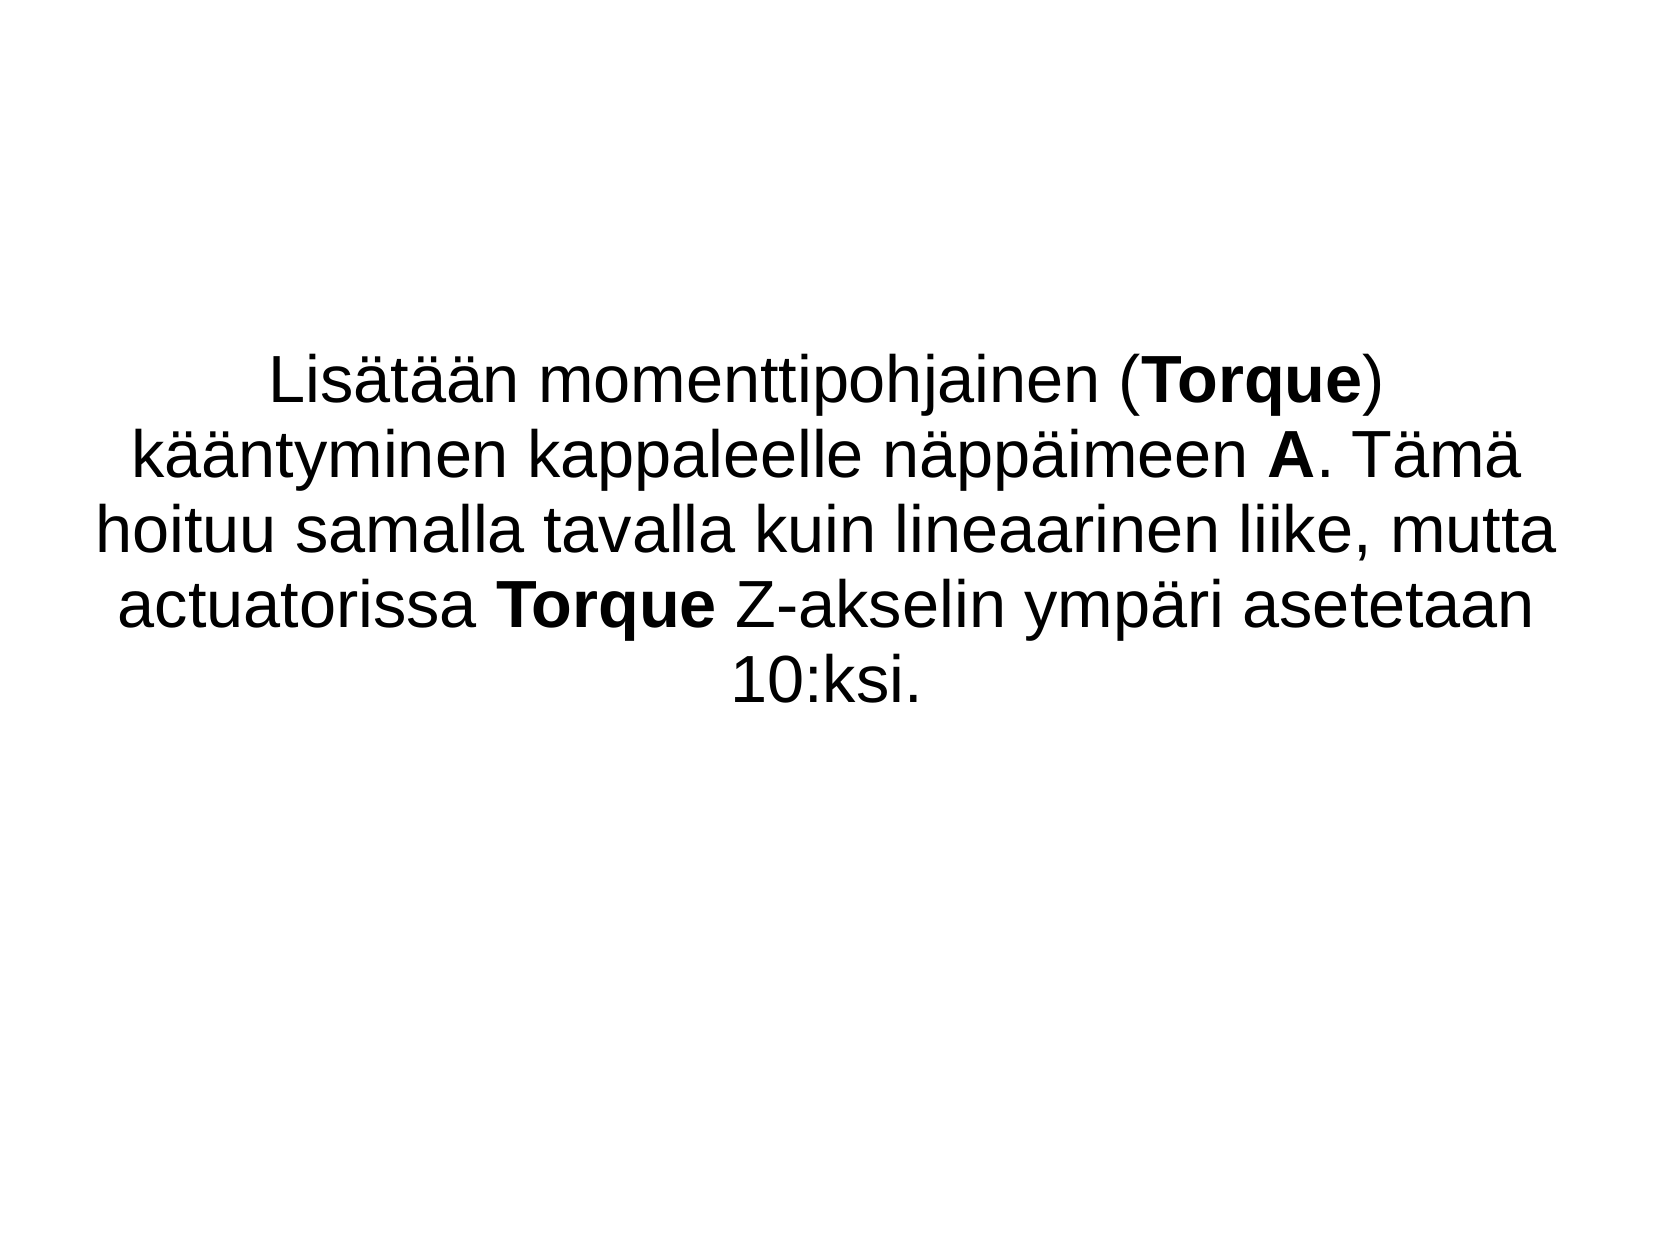

# Lisätään momenttipohjainen (Torque) kääntyminen kappaleelle näppäimeen A. Tämä hoituu samalla tavalla kuin lineaarinen liike, mutta actuatorissa Torque Z-akselin ympäri asetetaan 10:ksi.